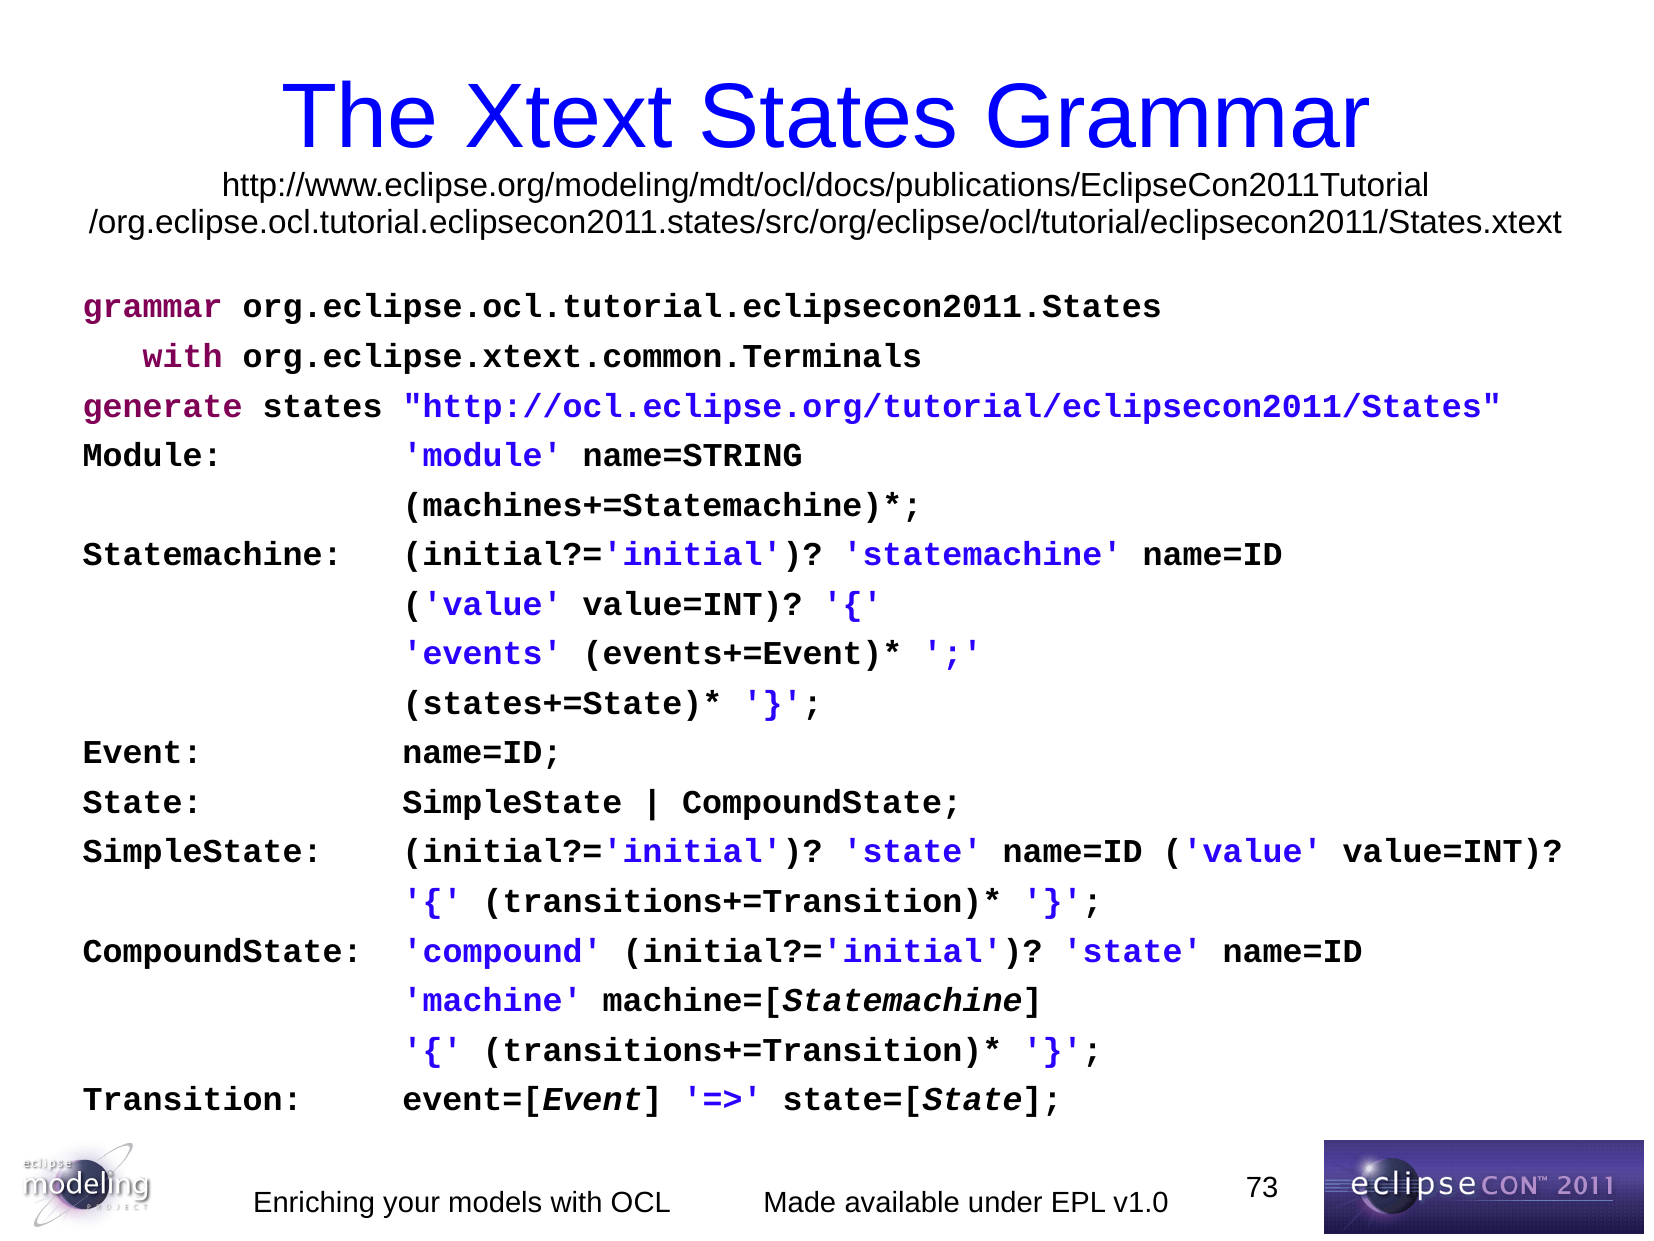

# The Xtext States Grammar http://www.eclipse.org/modeling/mdt/ocl/docs/publications/EclipseCon2011Tutorial /org.eclipse.ocl.tutorial.eclipsecon2011.states/src/org/eclipse/ocl/tutorial/eclipsecon2011/States.xtext
grammar org.eclipse.ocl.tutorial.eclipsecon2011.States
 with org.eclipse.xtext.common.Terminals
generate states "http://ocl.eclipse.org/tutorial/eclipsecon2011/States"
Module: 'module' name=STRING
 (machines+=Statemachine)*;
Statemachine: (initial?='initial')? 'statemachine' name=ID
 ('value' value=INT)? '{'
 'events' (events+=Event)* ';'
 (states+=State)* '}';
Event: name=ID;
State: SimpleState | CompoundState;
SimpleState: (initial?='initial')? 'state' name=ID ('value' value=INT)?
 '{' (transitions+=Transition)* '}';
CompoundState: 'compound' (initial?='initial')? 'state' name=ID
 'machine' machine=[Statemachine]
 '{' (transitions+=Transition)* '}';
Transition: event=[Event] '=>' state=[State];
73
Enriching your models with OCL